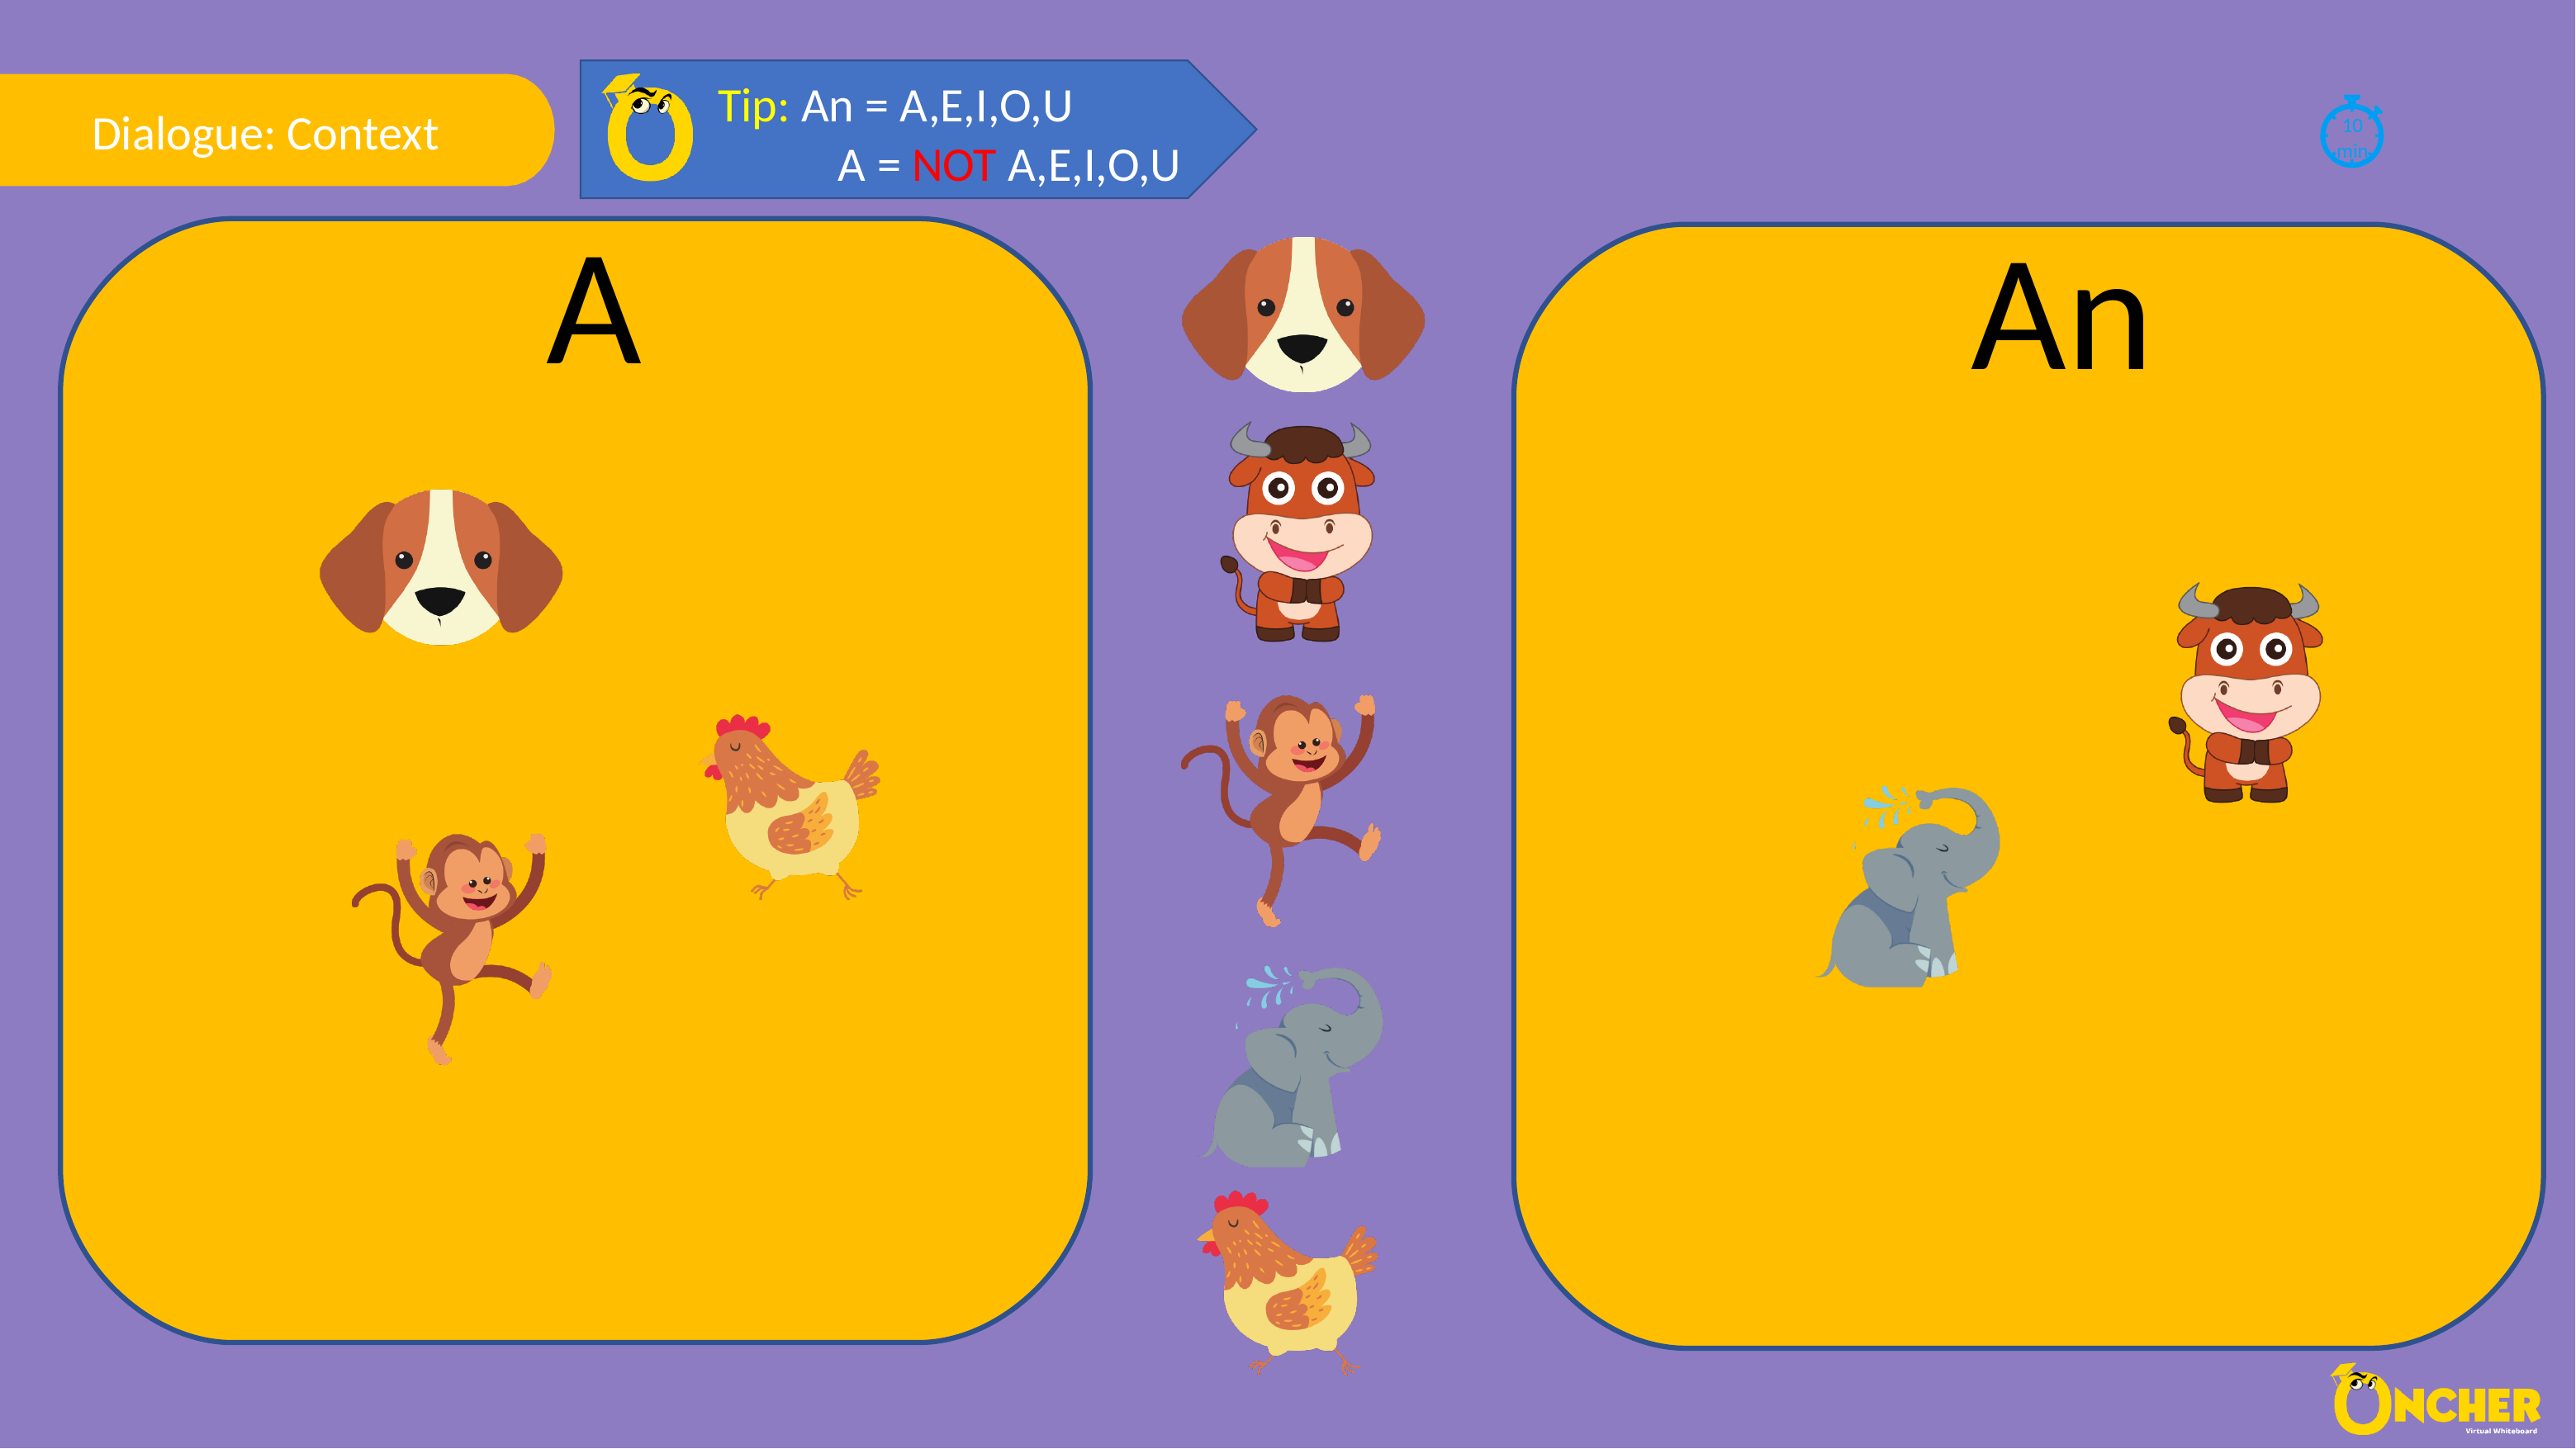

Tip: An = A,E,I,O,U
 A = NOT A,E,I,O,U
10min
Dialogue: Context
A
An